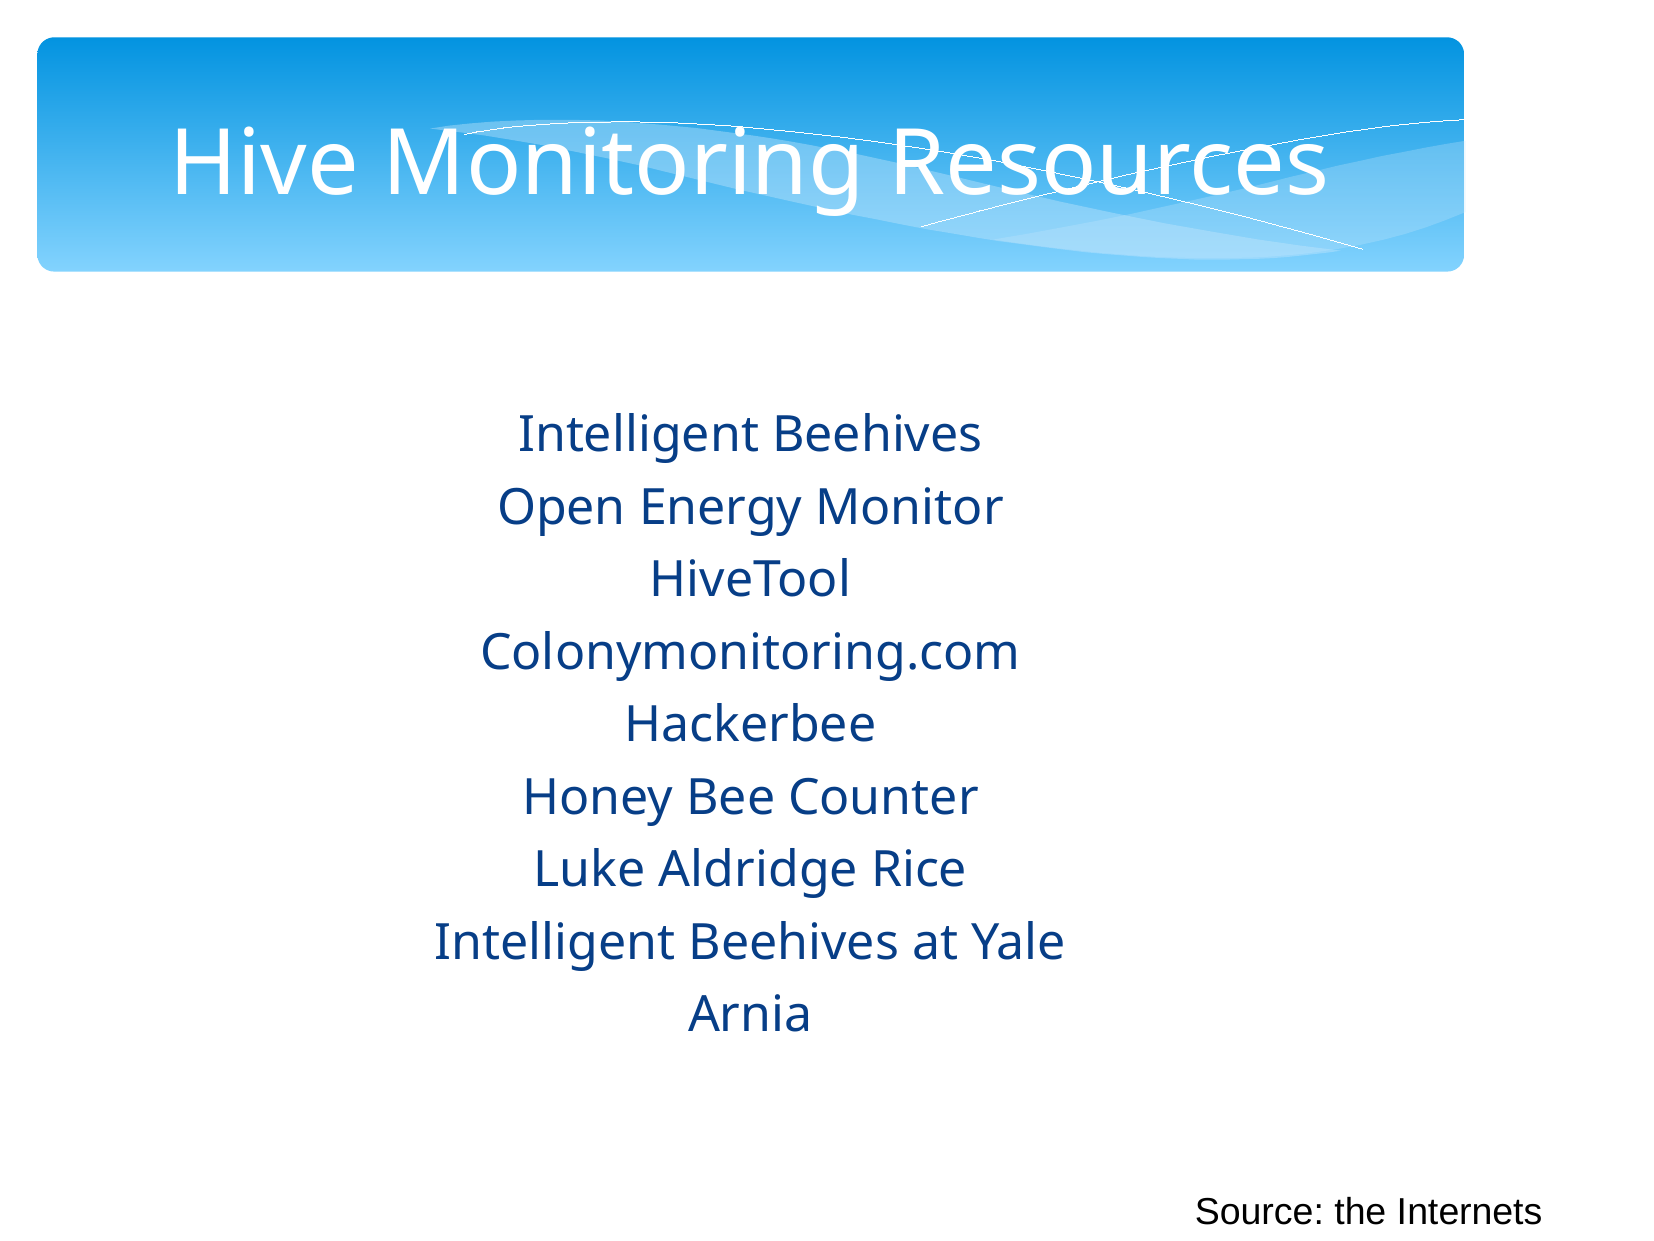

# Hive Monitoring Resources
Intelligent Beehives
Open Energy Monitor
HiveTool
Colonymonitoring.com
Hackerbee
Honey Bee Counter
Luke Aldridge Rice
Intelligent Beehives at Yale
Arnia
Source: the Internets